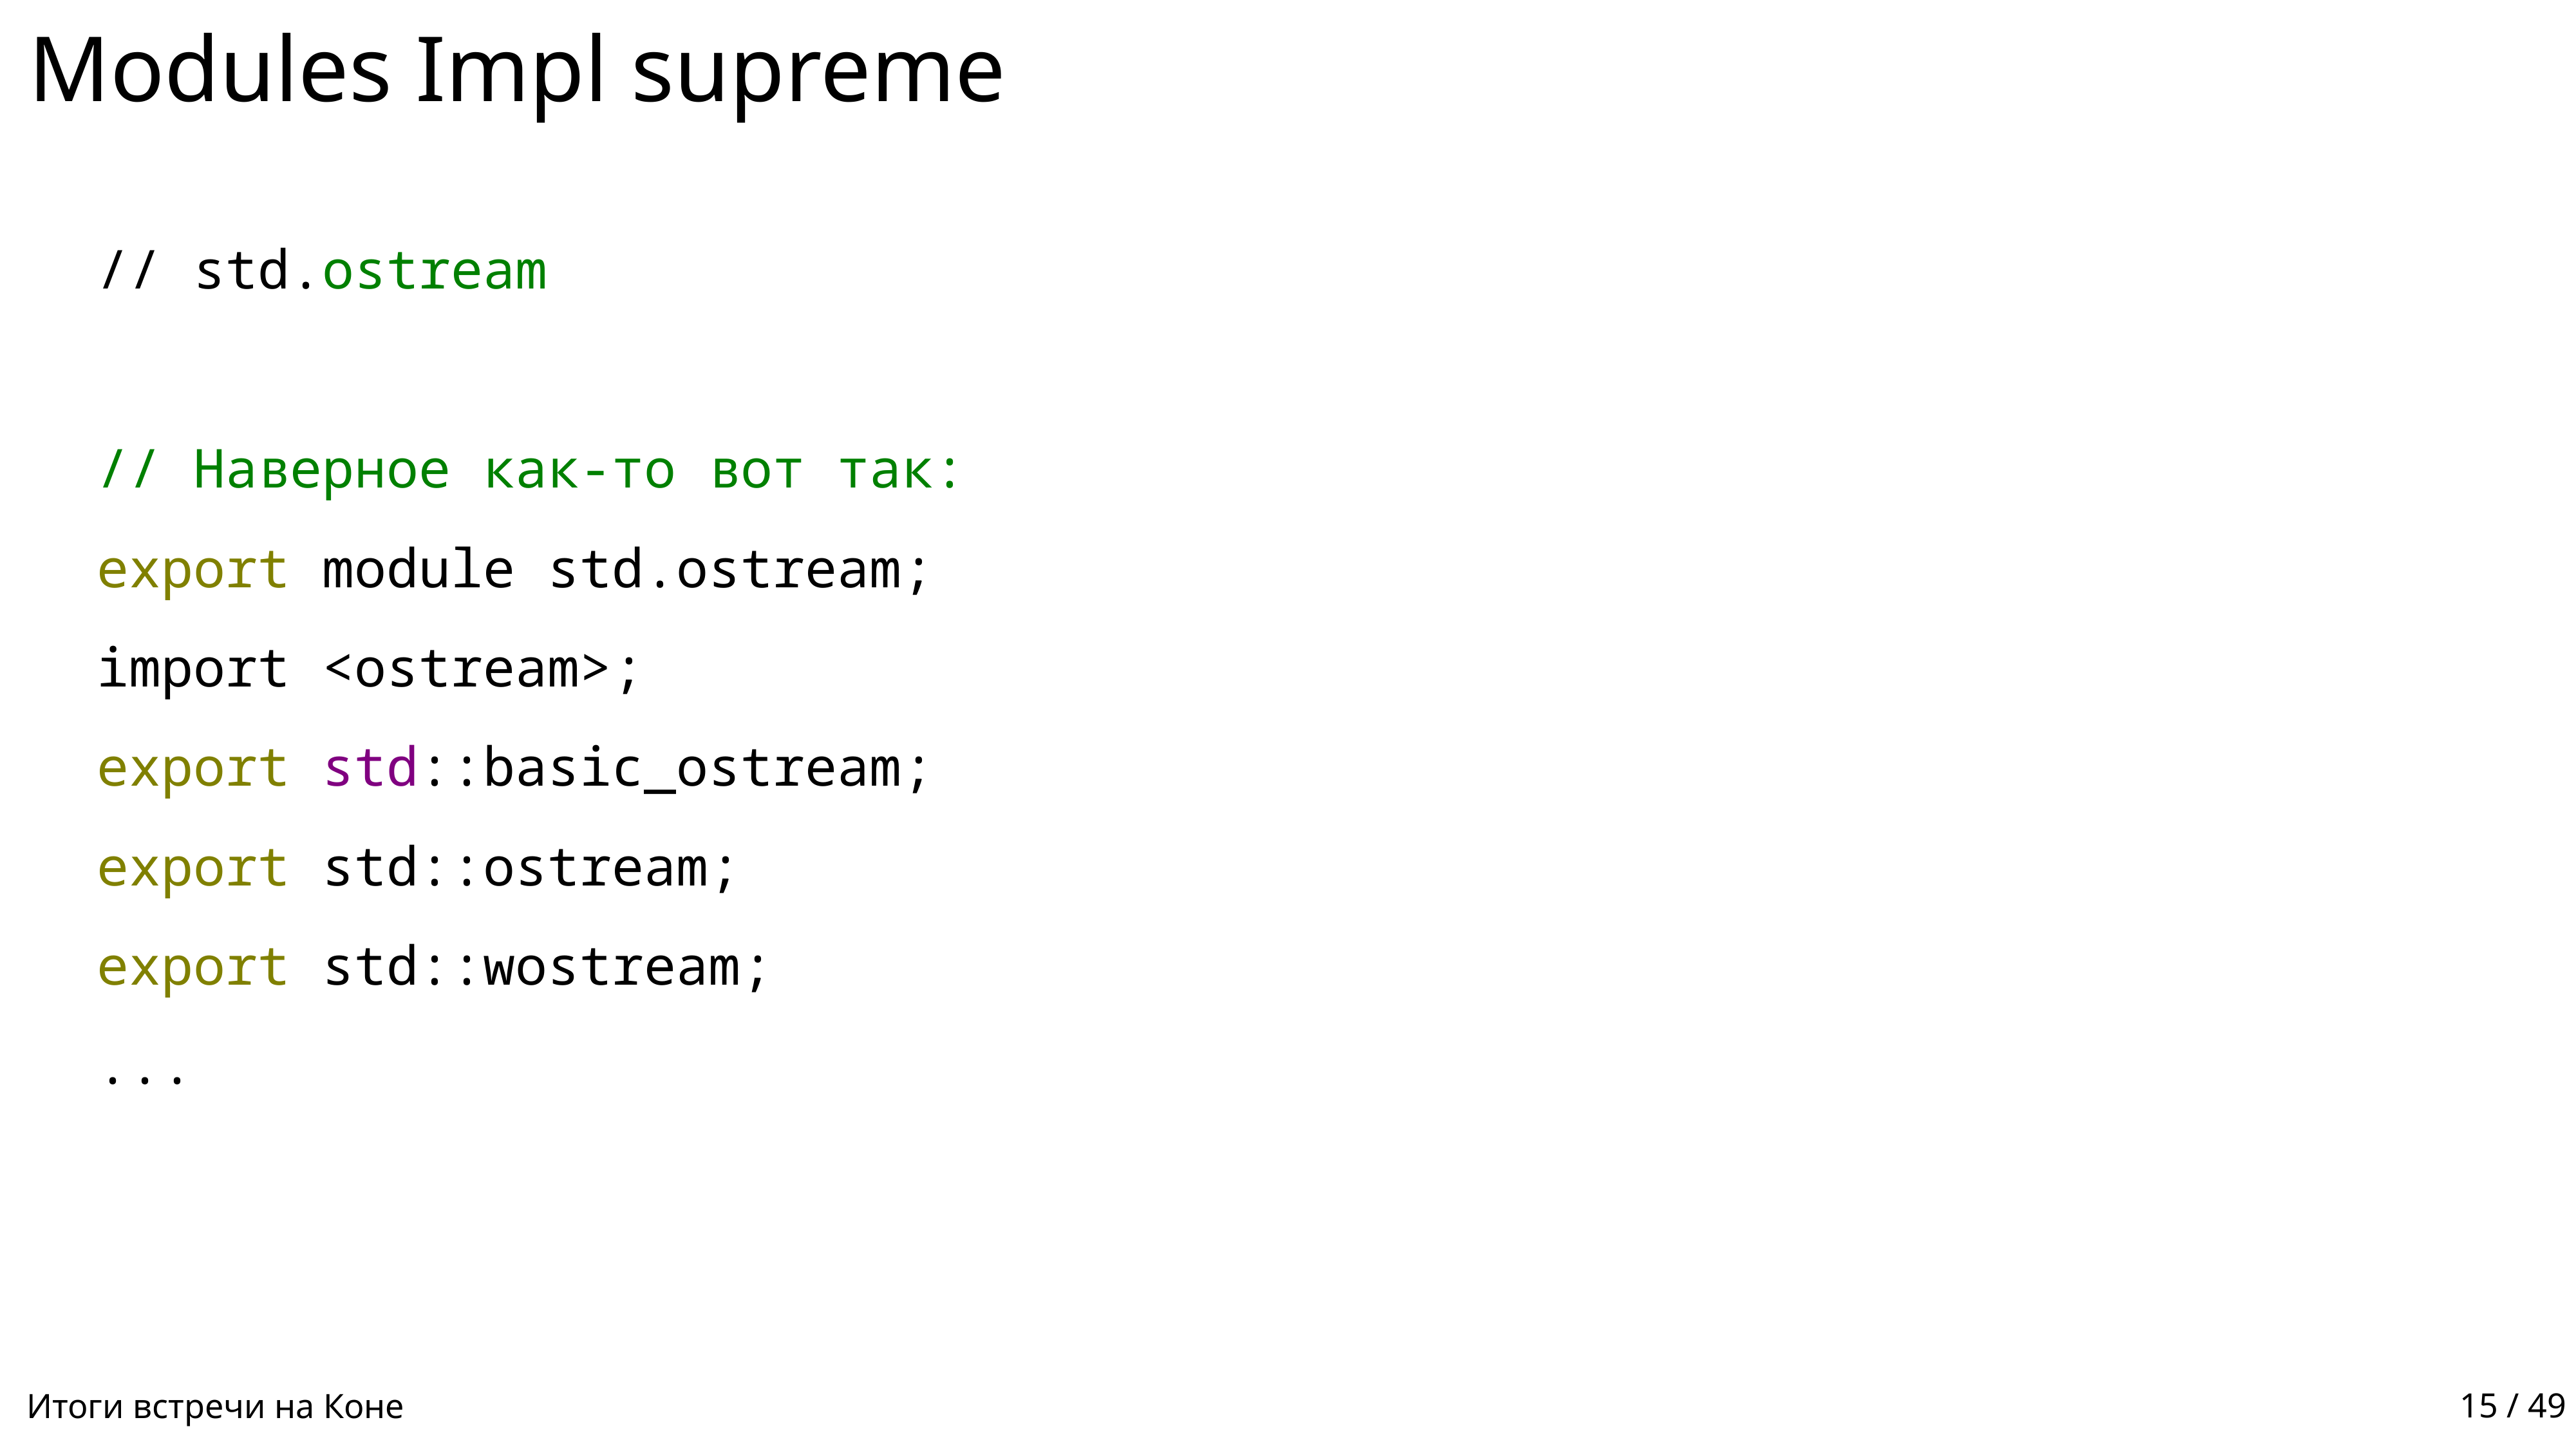

# Modules Impl supreme
// std.ostream
// Наверное как-то вот так:
export module std.ostream;
import <ostream>;
export std::basic_ostream;
export std::ostream;
export std::wostream;
...
Итоги встречи на Коне